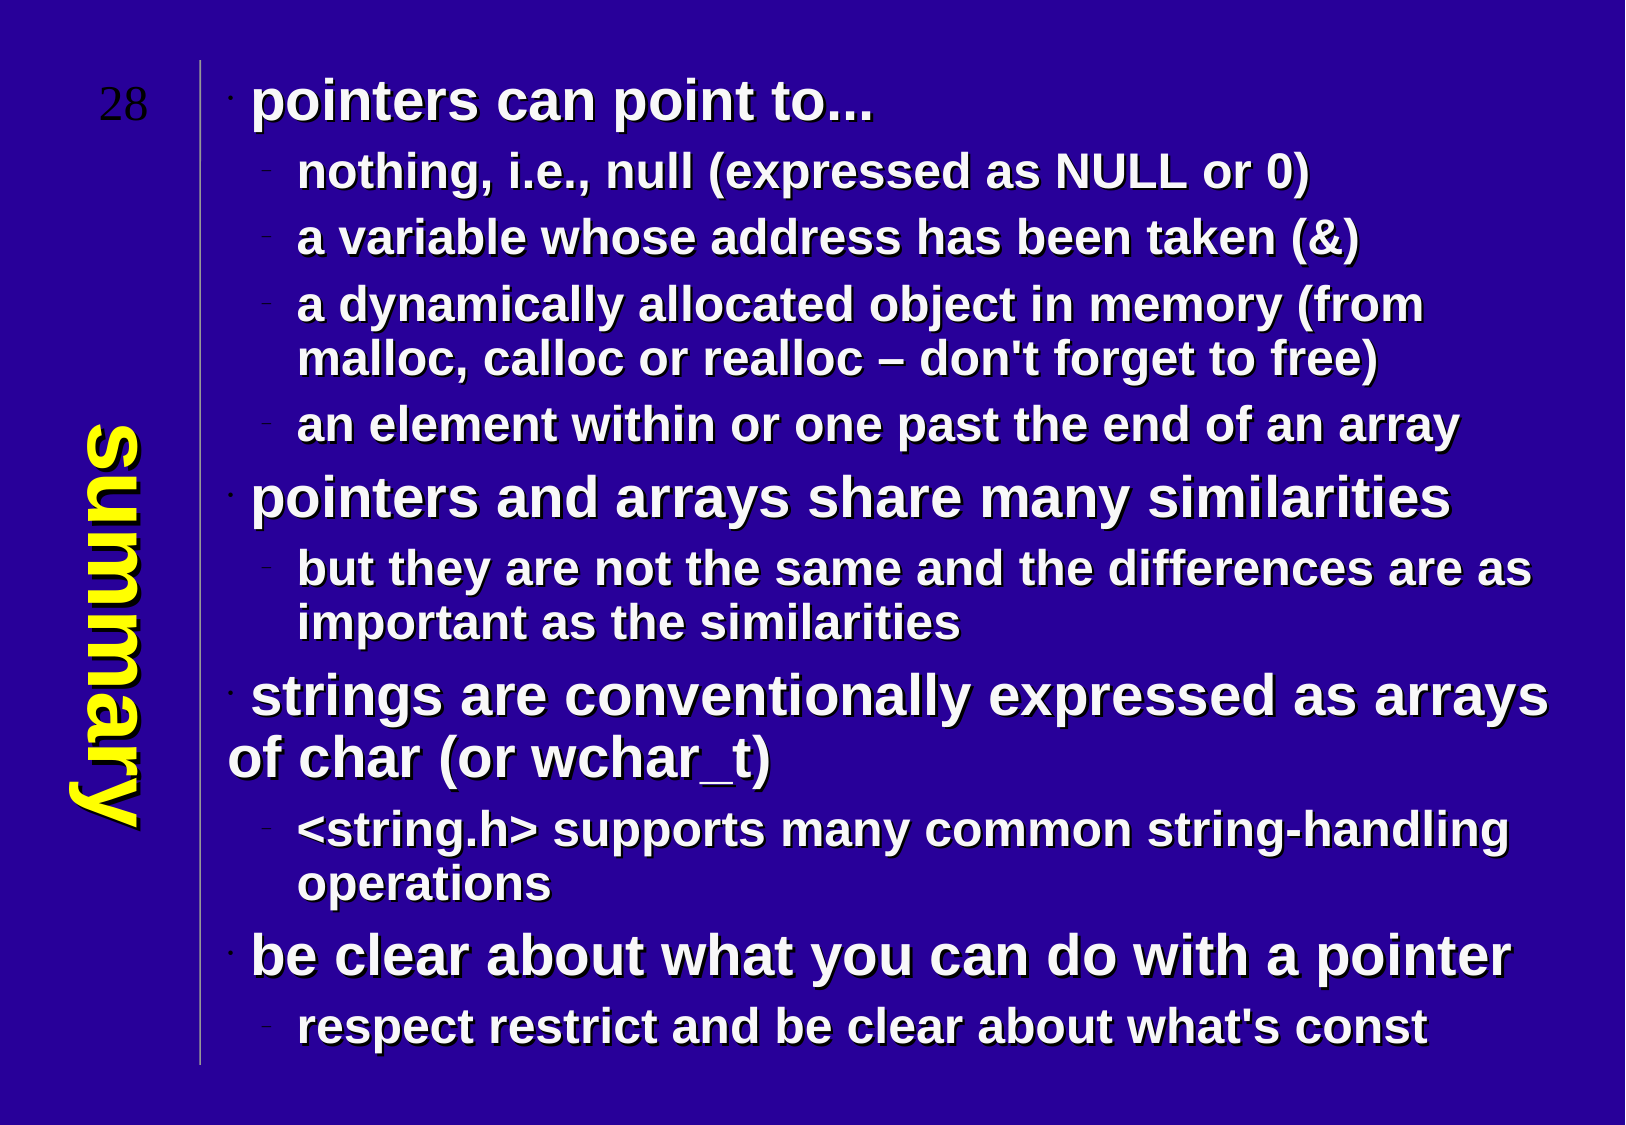

28
 pointers can point to...
nothing, i.e., null (expressed as NULL or 0)
a variable whose address has been taken (&)
a dynamically allocated object in memory (from malloc, calloc or realloc – don't forget to free)
an element within or one past the end of an array
 pointers and arrays share many similarities
but they are not the same and the differences are as important as the similarities
 strings are conventionally expressed as arrays of char (or wchar_t)
<string.h> supports many common string-handling operations
 be clear about what you can do with a pointer
respect restrict and be clear about what's const
# summary